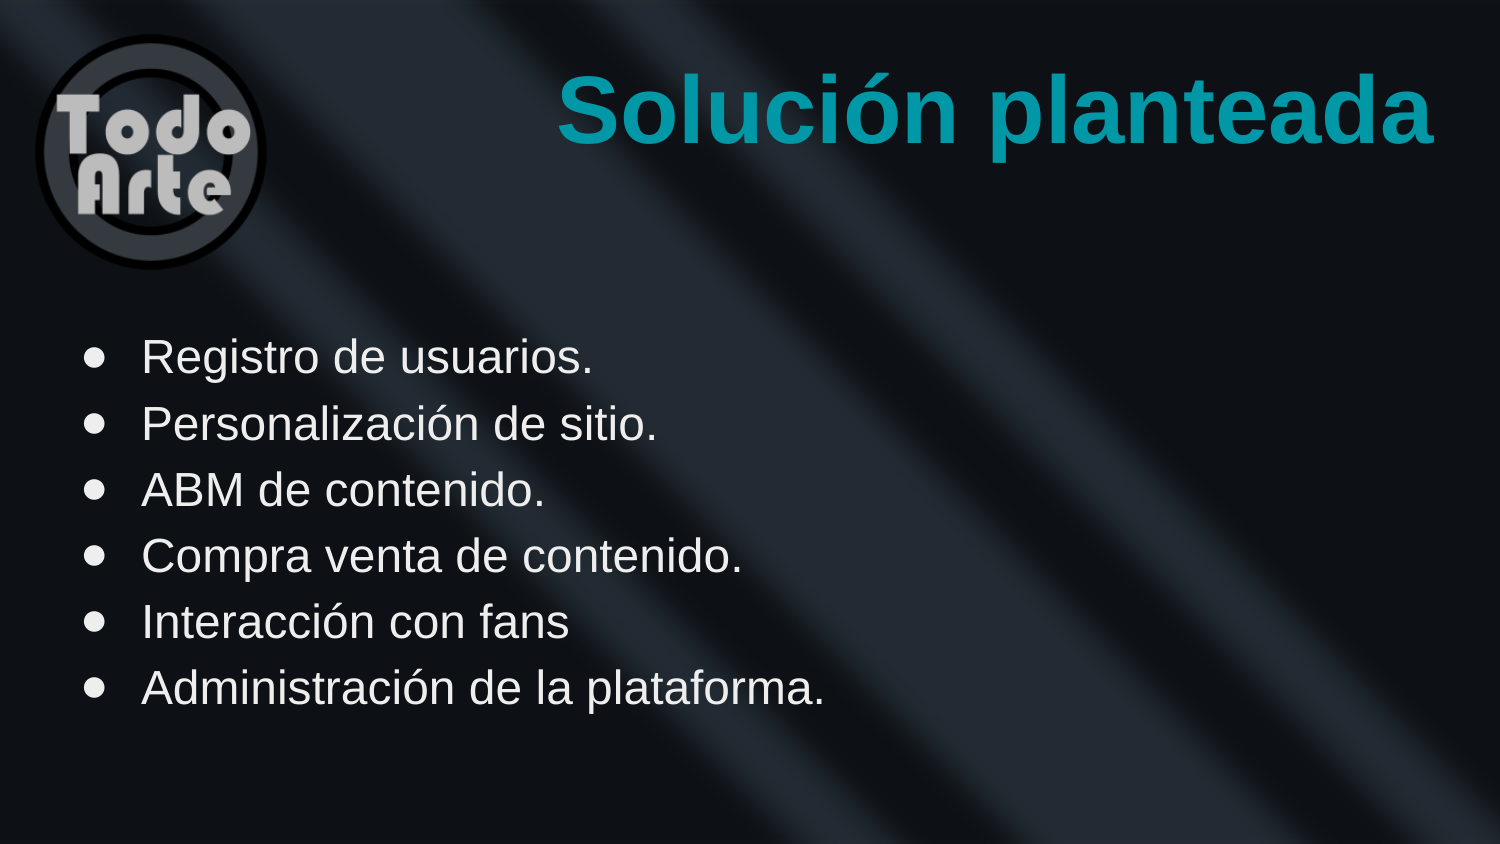

# Solución planteada
Registro de usuarios.
Personalización de sitio.
ABM de contenido.
Compra venta de contenido.
Interacción con fans
Administración de la plataforma.